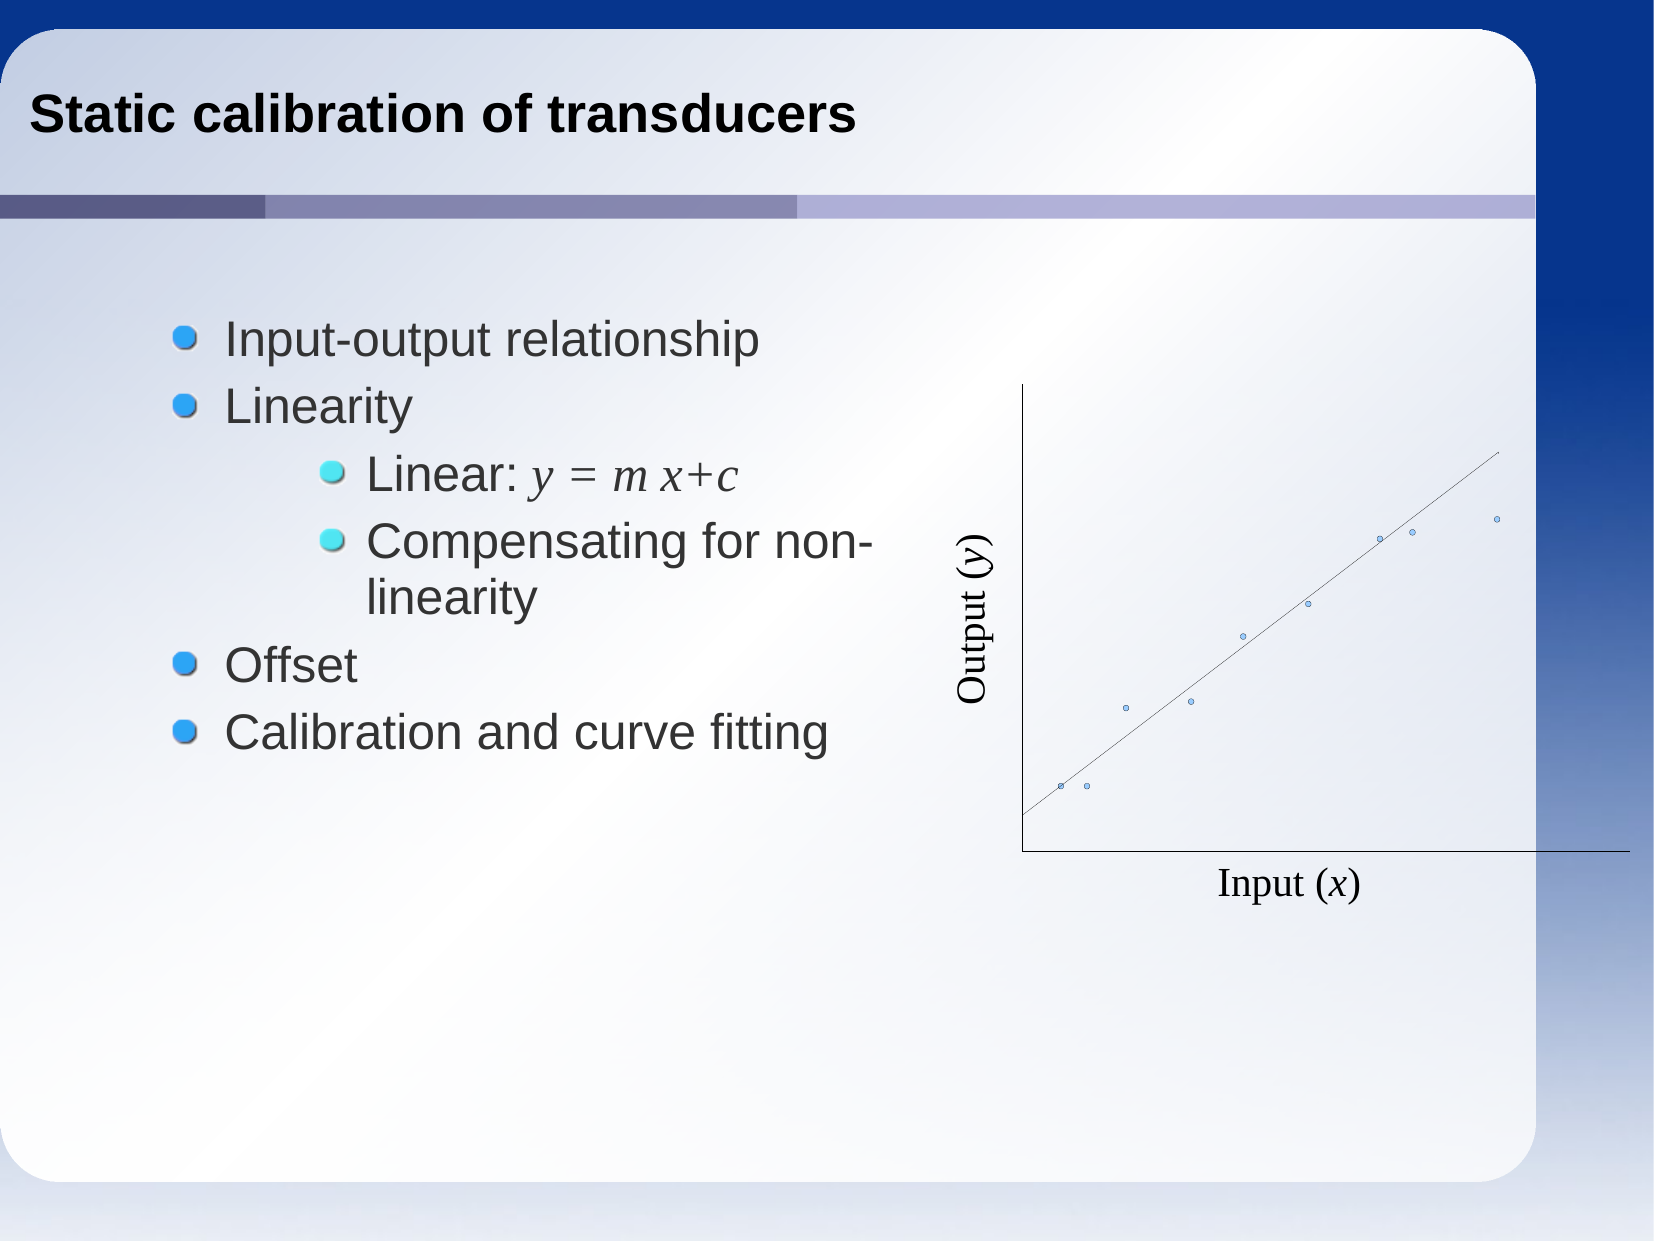

# Static calibration of transducers
Input-output relationship
Linearity
Linear: y = m x+c
Compensating for non-linearity
Offset
Calibration and curve fitting